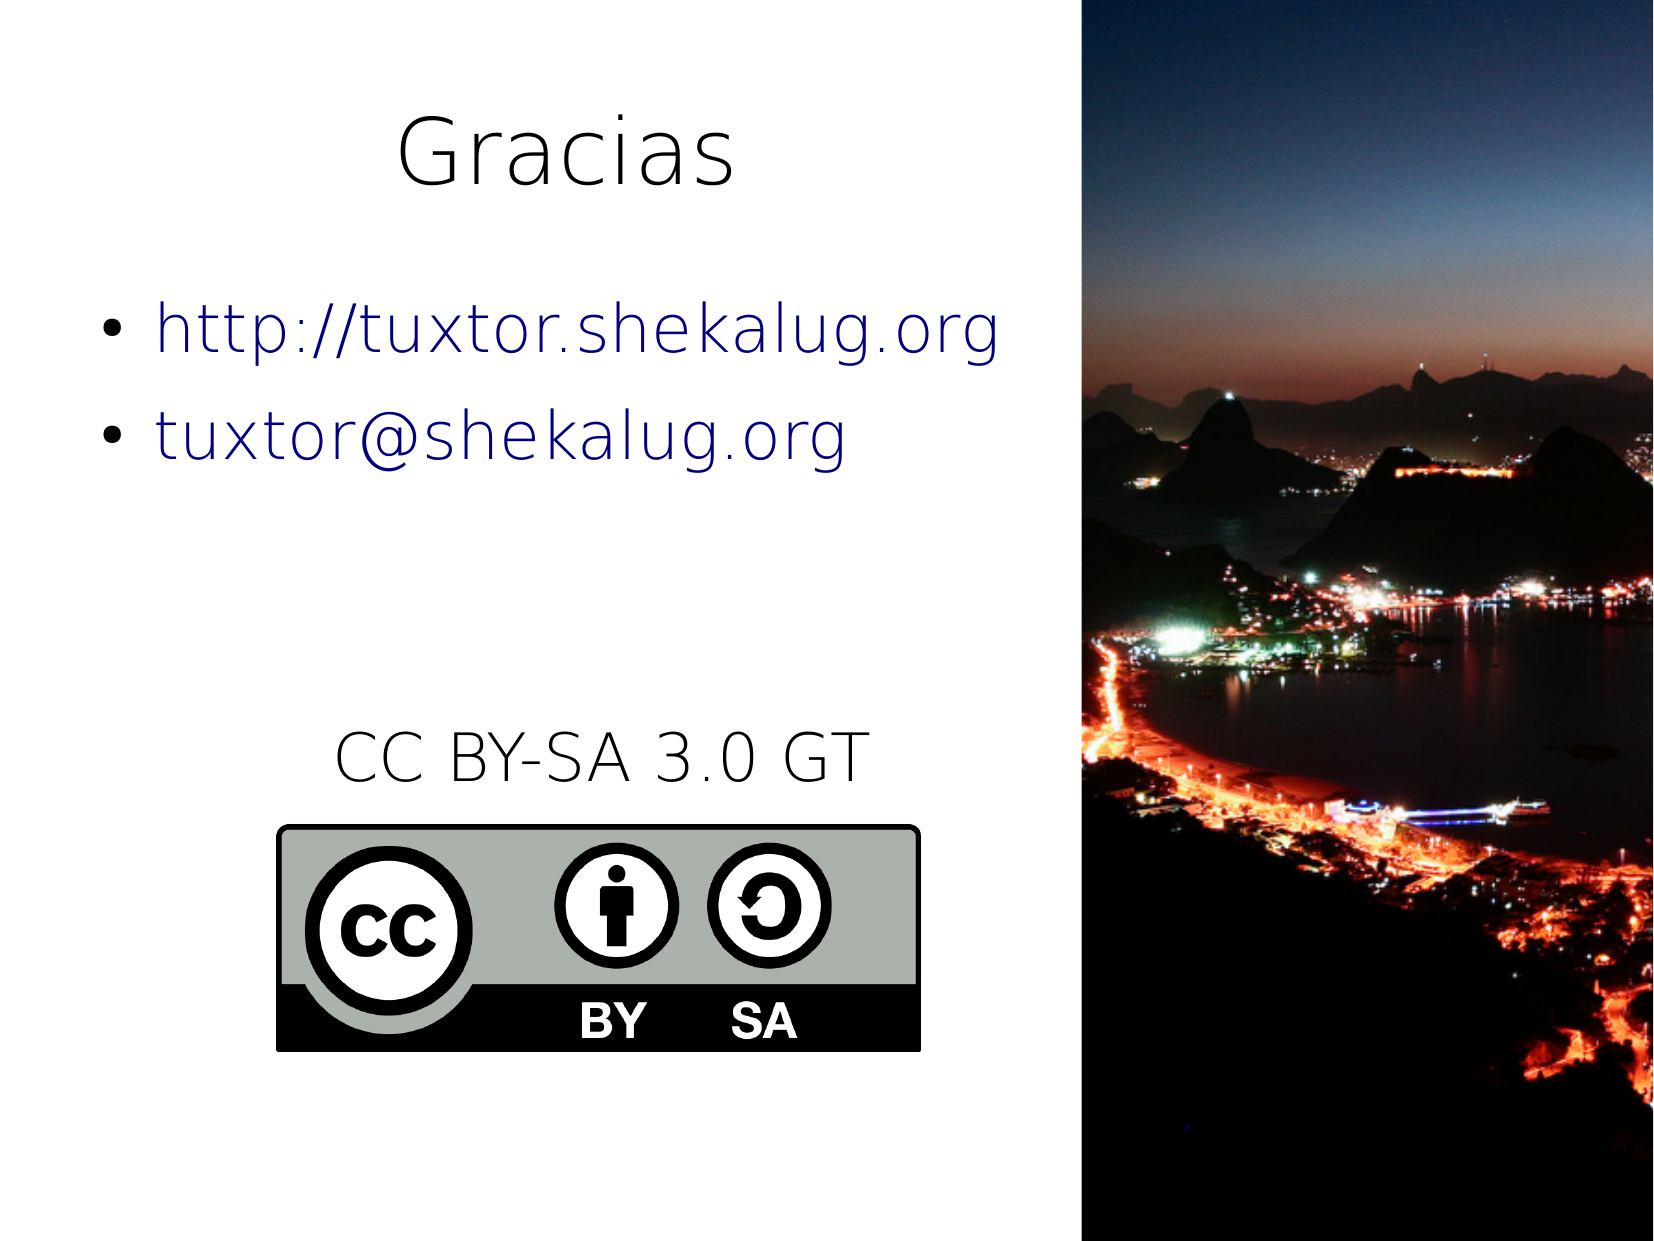

# Gracias
http://tuxtor.shekalug.org
tuxtor@shekalug.org
CC BY-SA 3.0 GT